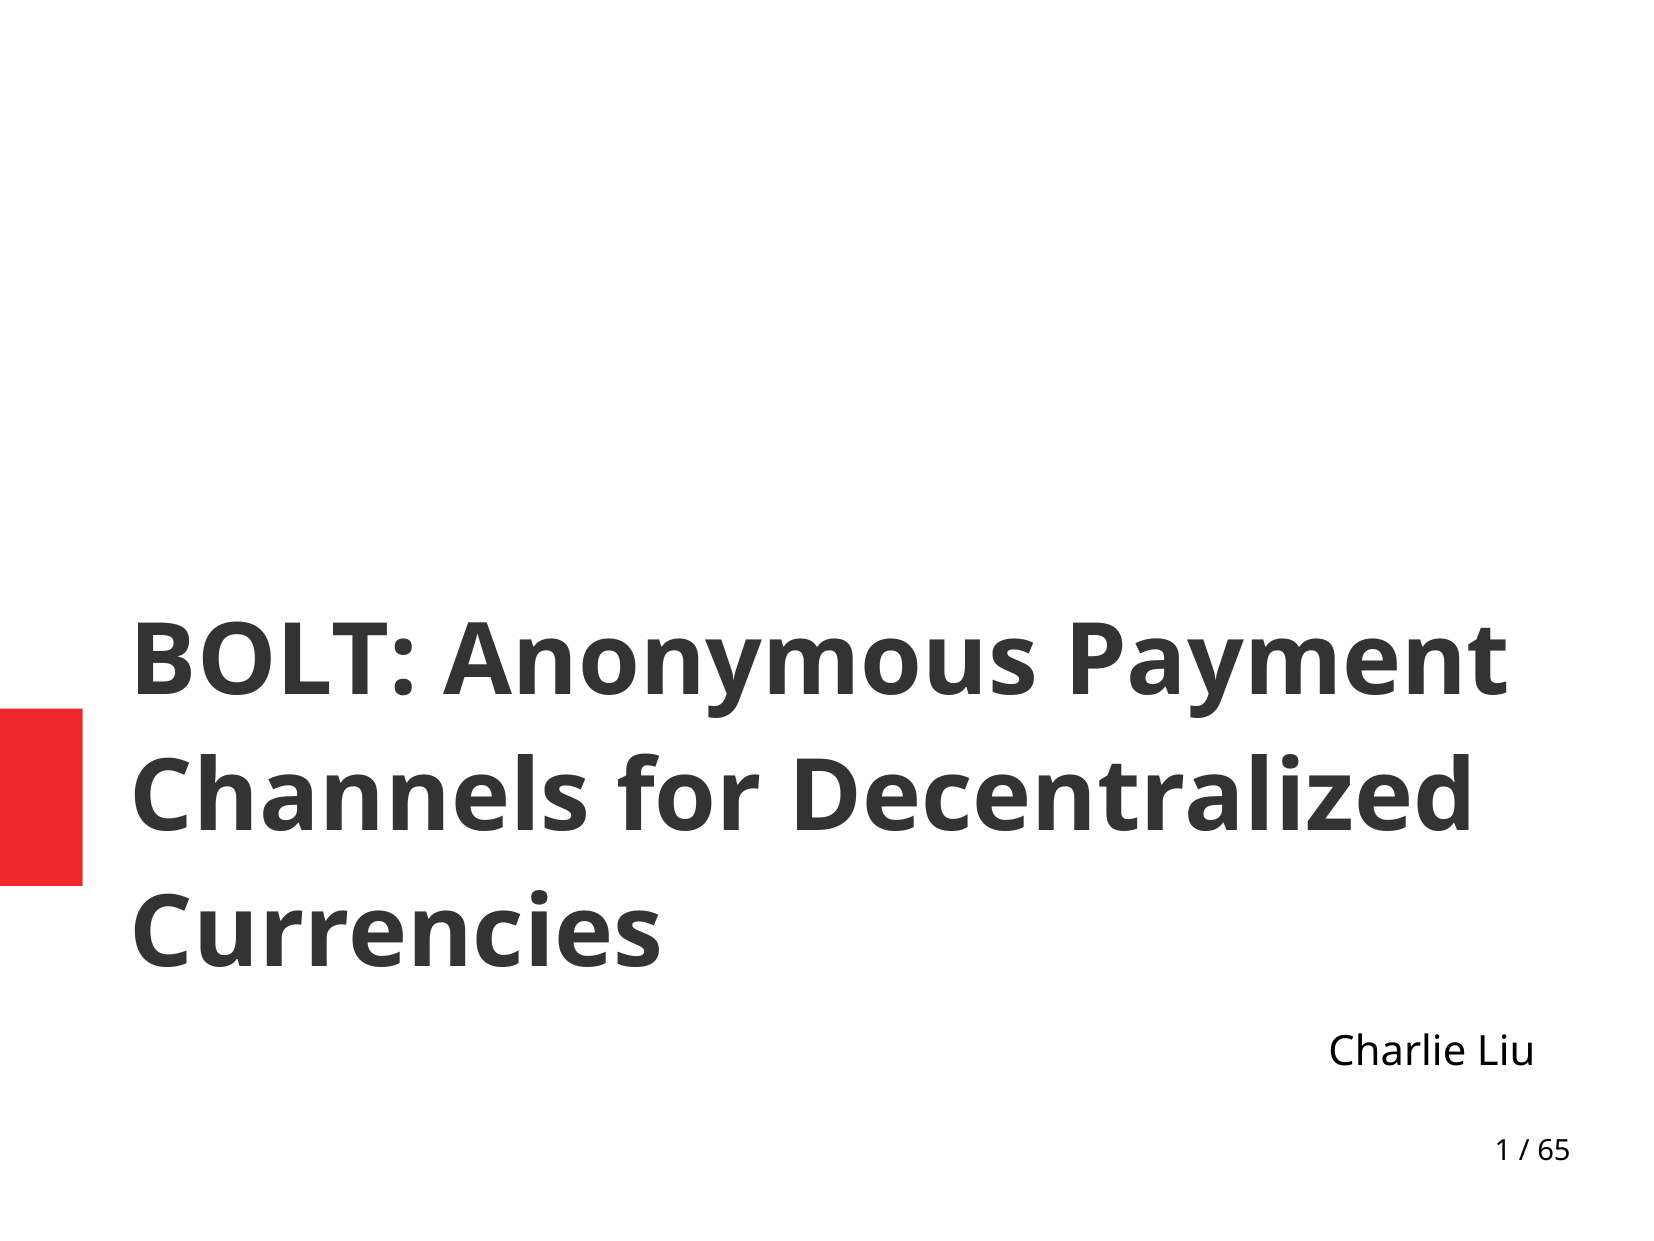

# BOLT: Anonymous Payment Channels for Decentralized Currencies
	Charlie Liu
1